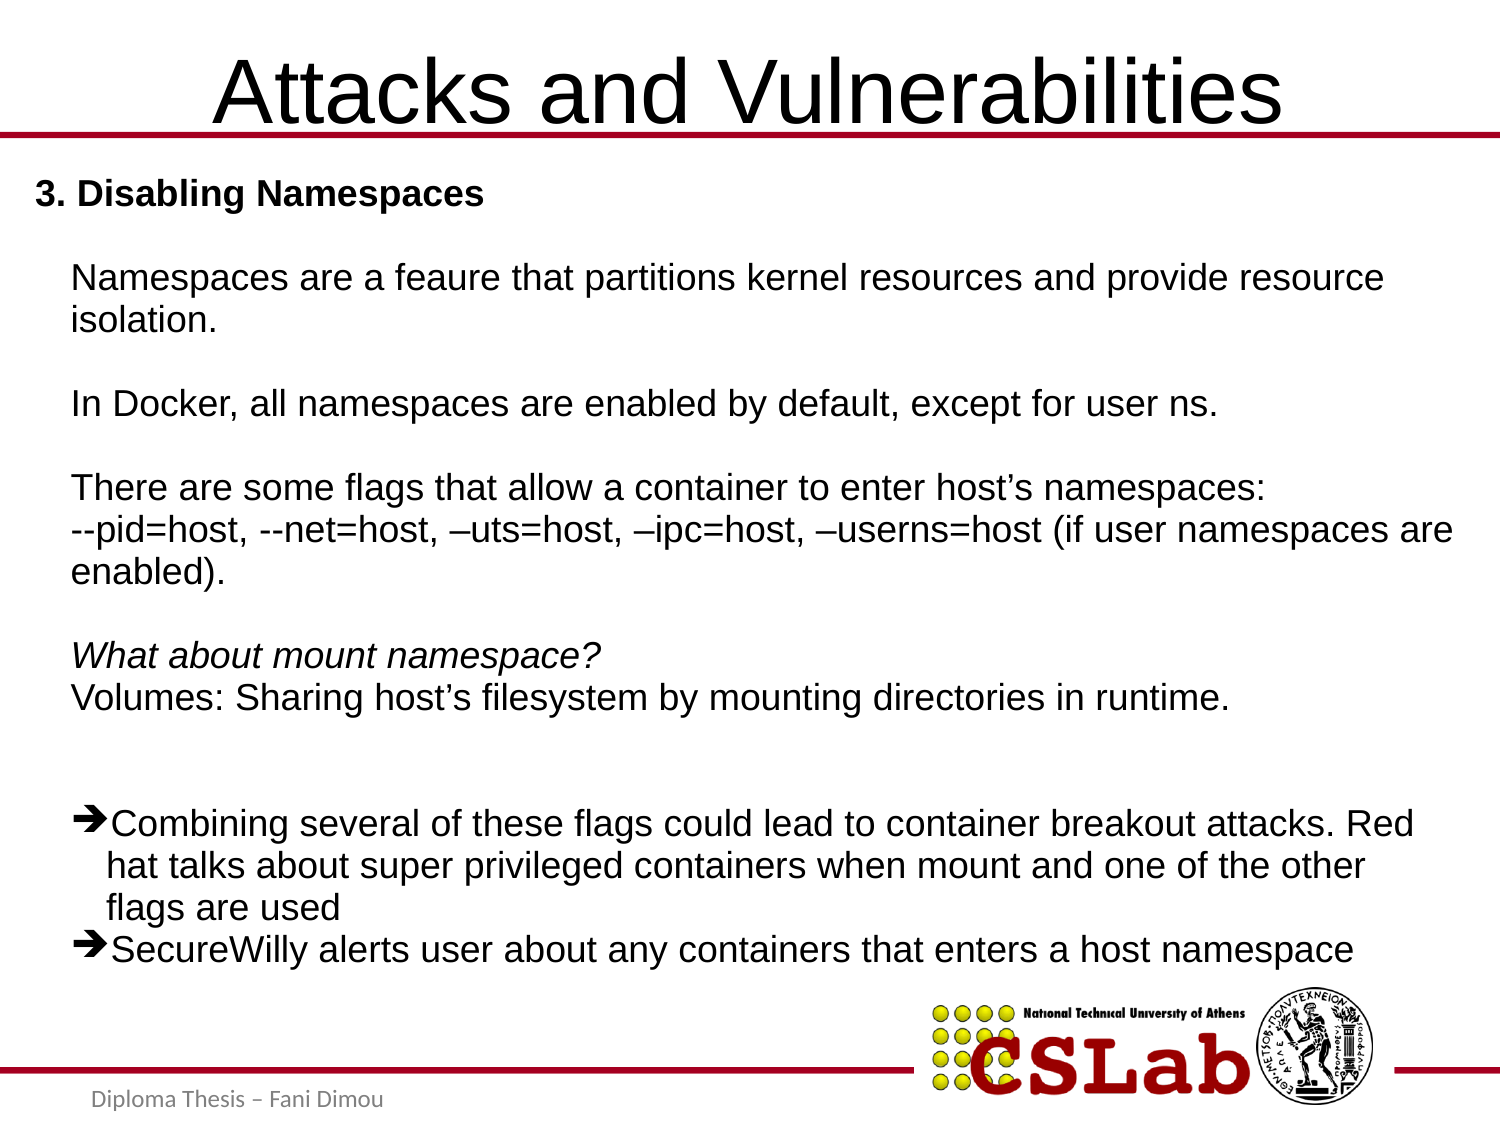

Attacks and Vulnerabilities
3. Disabling Namespaces
Namespaces are a feaure that partitions kernel resources and provide resource isolation.
In Docker, all namespaces are enabled by default, except for user ns.
There are some flags that allow a container to enter host’s namespaces:
--pid=host, --net=host, –uts=host, –ipc=host, –userns=host (if user namespaces are enabled).
What about mount namespace?
Volumes: Sharing host’s filesystem by mounting directories in runtime.
Combining several of these flags could lead to container breakout attacks. Red hat talks about super privileged containers when mount and one of the other flags are used
SecureWilly alerts user about any containers that enters a host namespace